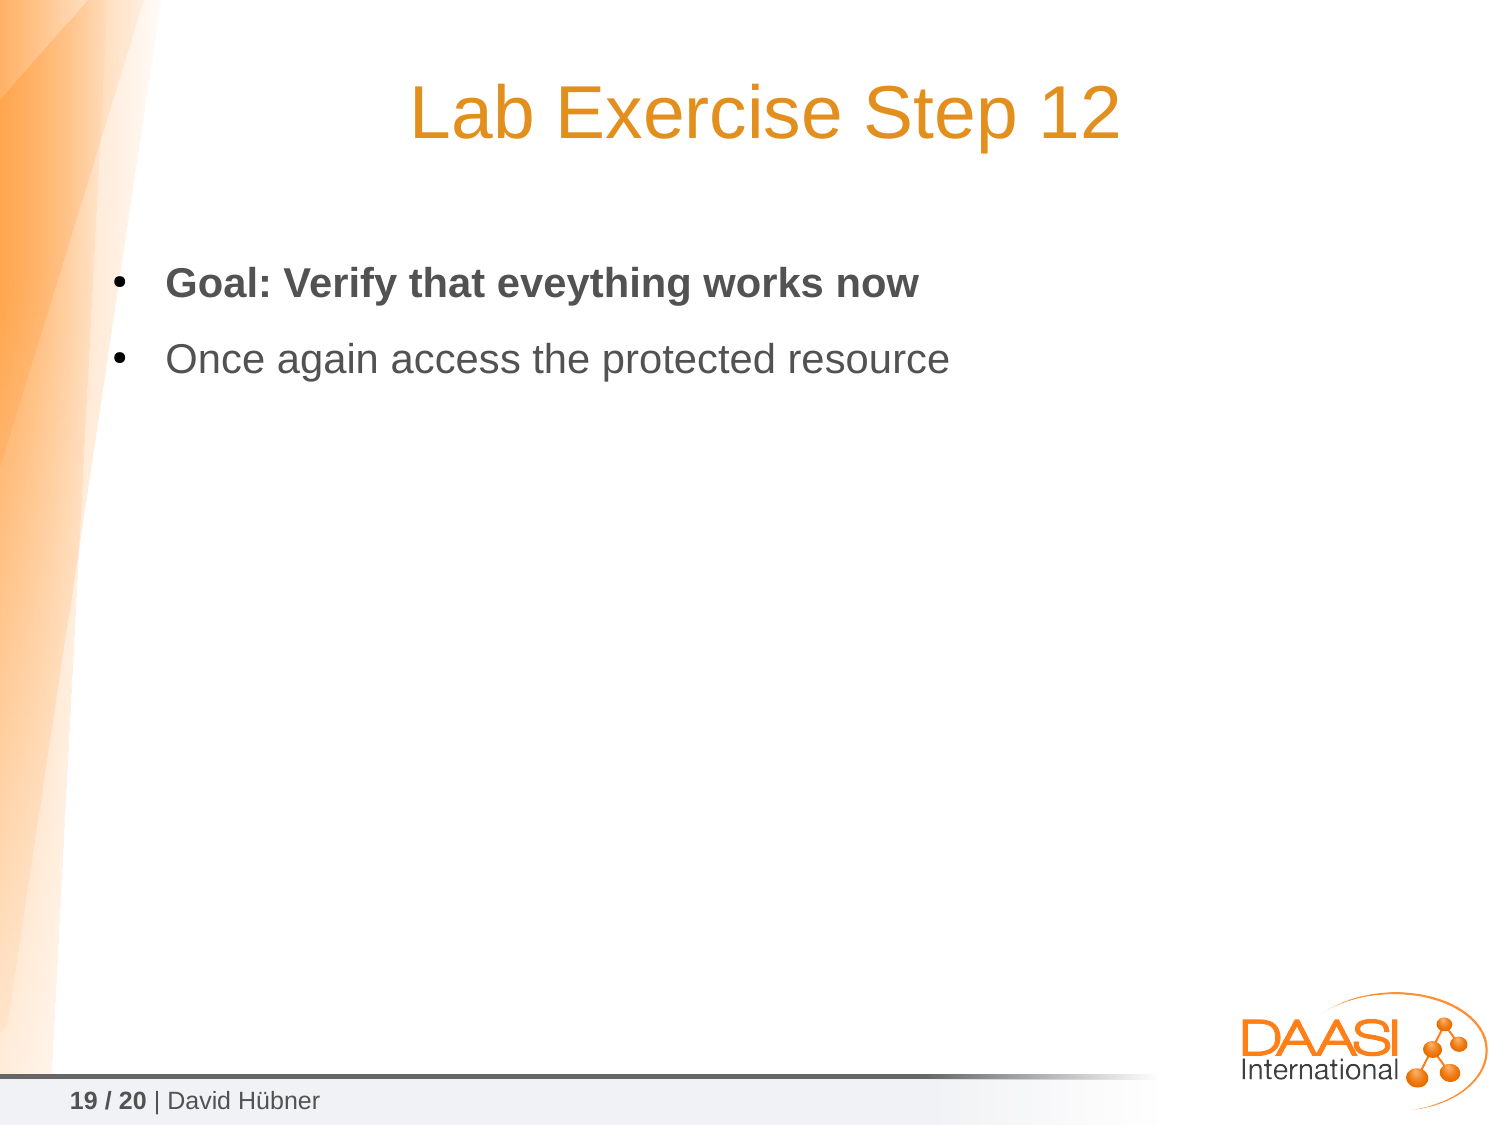

# Lab Exercise Step 12
Goal: Verify that eveything works now
Once again access the protected resource